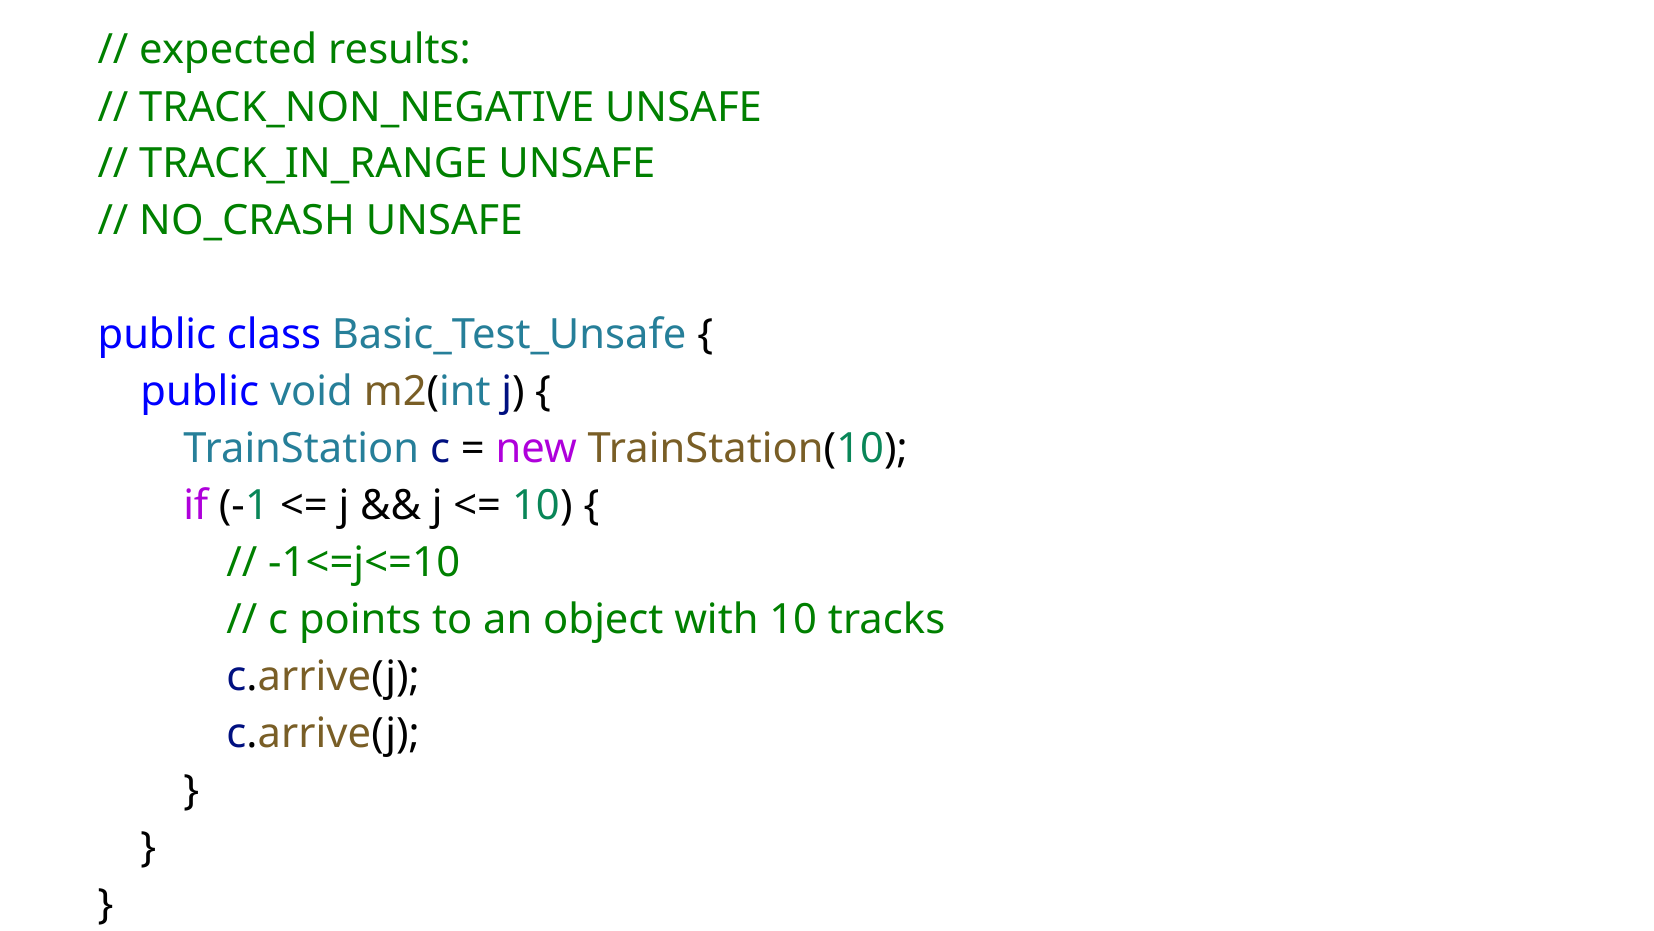

// expected results:
// TRACK_NON_NEGATIVE UNSAFE
// TRACK_IN_RANGE UNSAFE
// NO_CRASH UNSAFE
public class Basic_Test_Unsafe {
 public void m2(int j) {
 TrainStation c = new TrainStation(10);
 if (-1 <= j && j <= 10) {
 // -1<=j<=10
 // c points to an object with 10 tracks
 c.arrive(j);
 c.arrive(j);
 }
 }
}